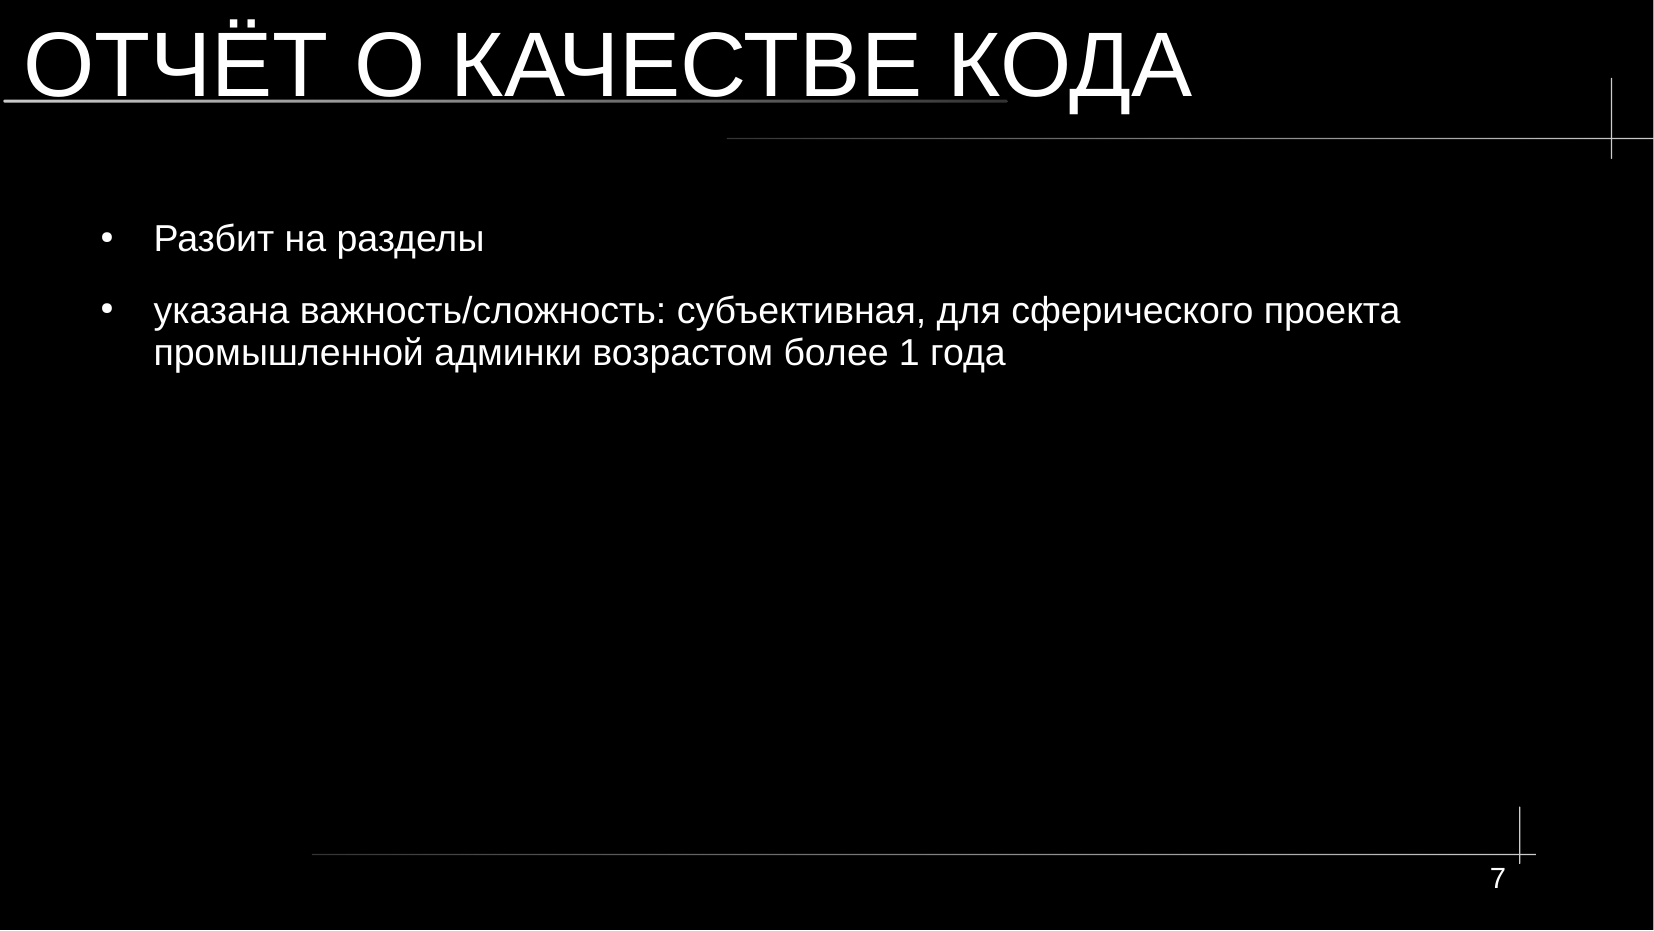

# ОТЧЁТ О КАЧЕСТВЕ КОДА
Разбит на разделы
указана важность/сложность: субъективная, для сферического проекта промышленной админки возрастом более 1 года
7